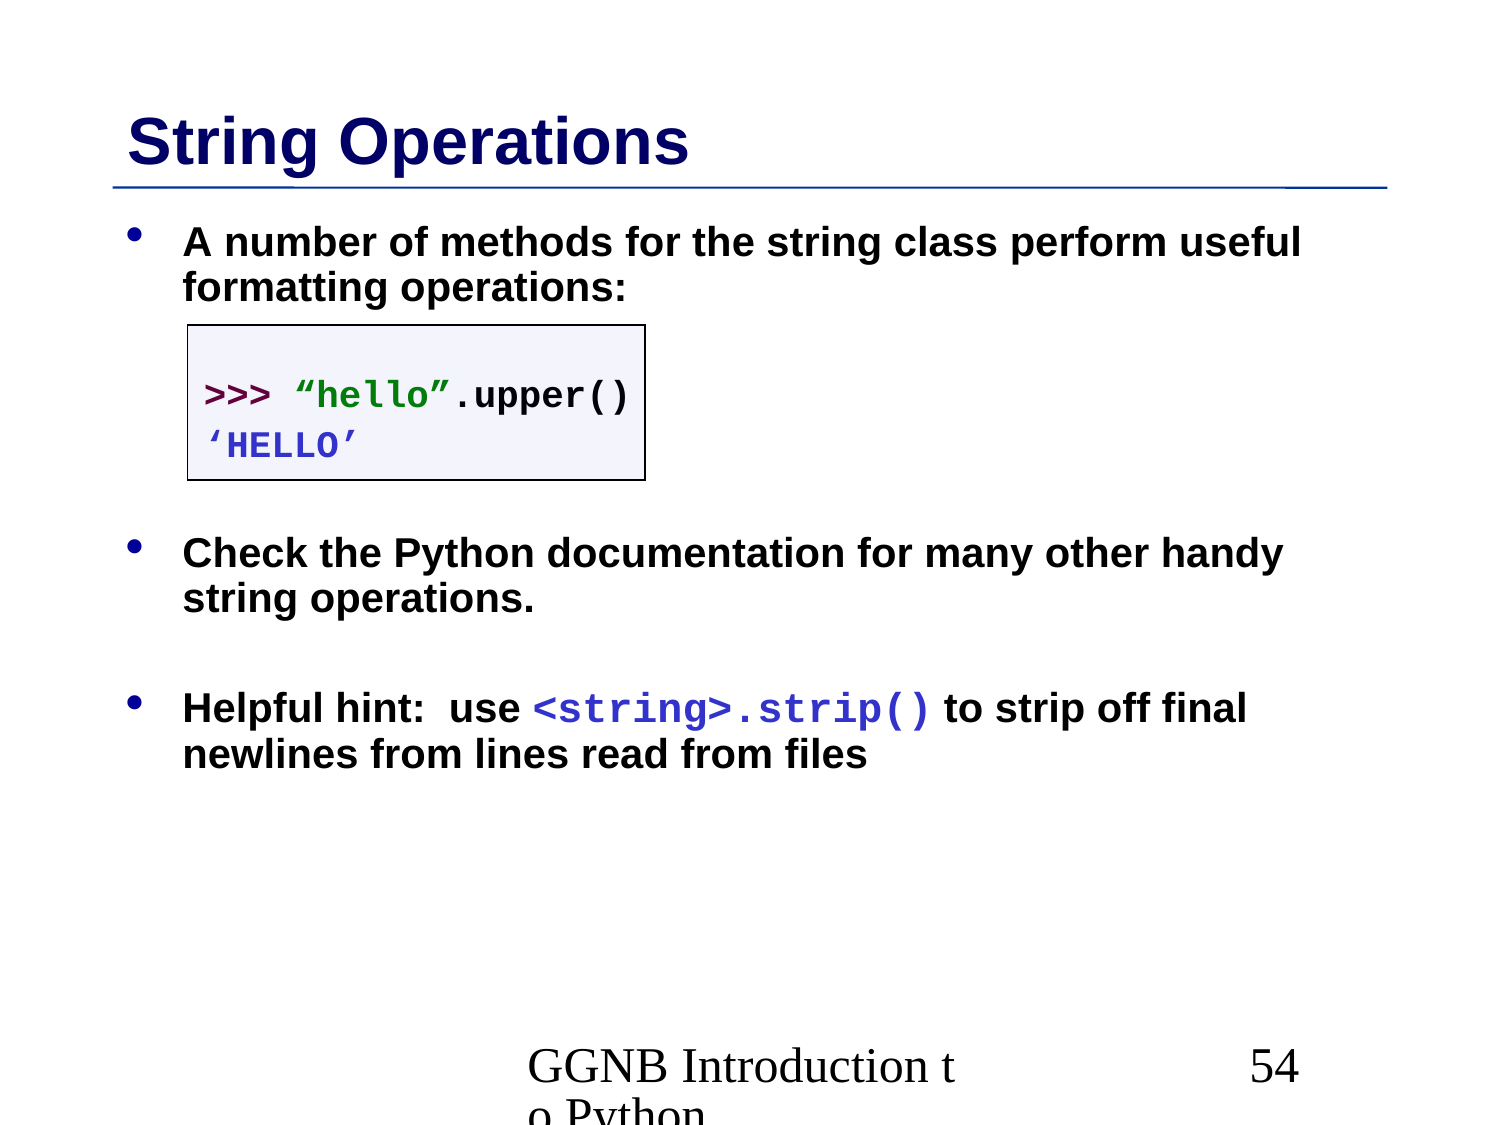

# String Operations
A number of methods for the string class perform useful formatting operations:
>>> “hello”.upper()
‘HELLO’
Check the Python documentation for many other handy string operations.
Helpful hint: use <string>.strip() to strip off final newlines from lines read from files
54
GGNB Introduction to Python